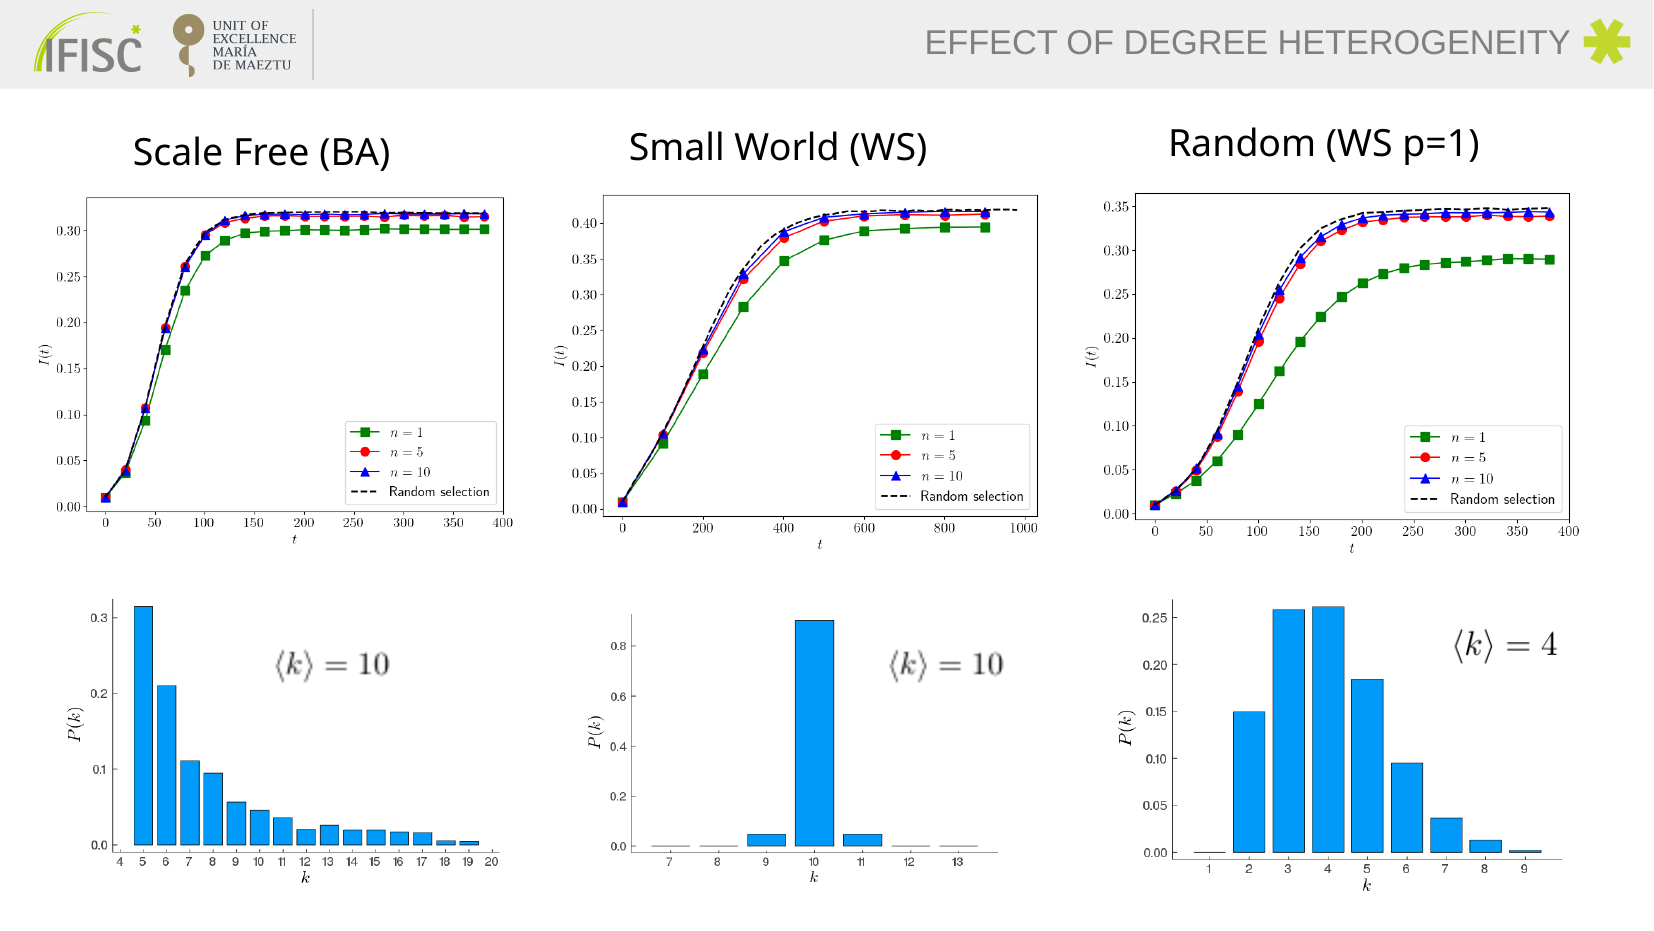

# EFFECT OF DEGREE HETEROGENEITY
Random (WS p=1)
Small World (WS)
Scale Free (BA)